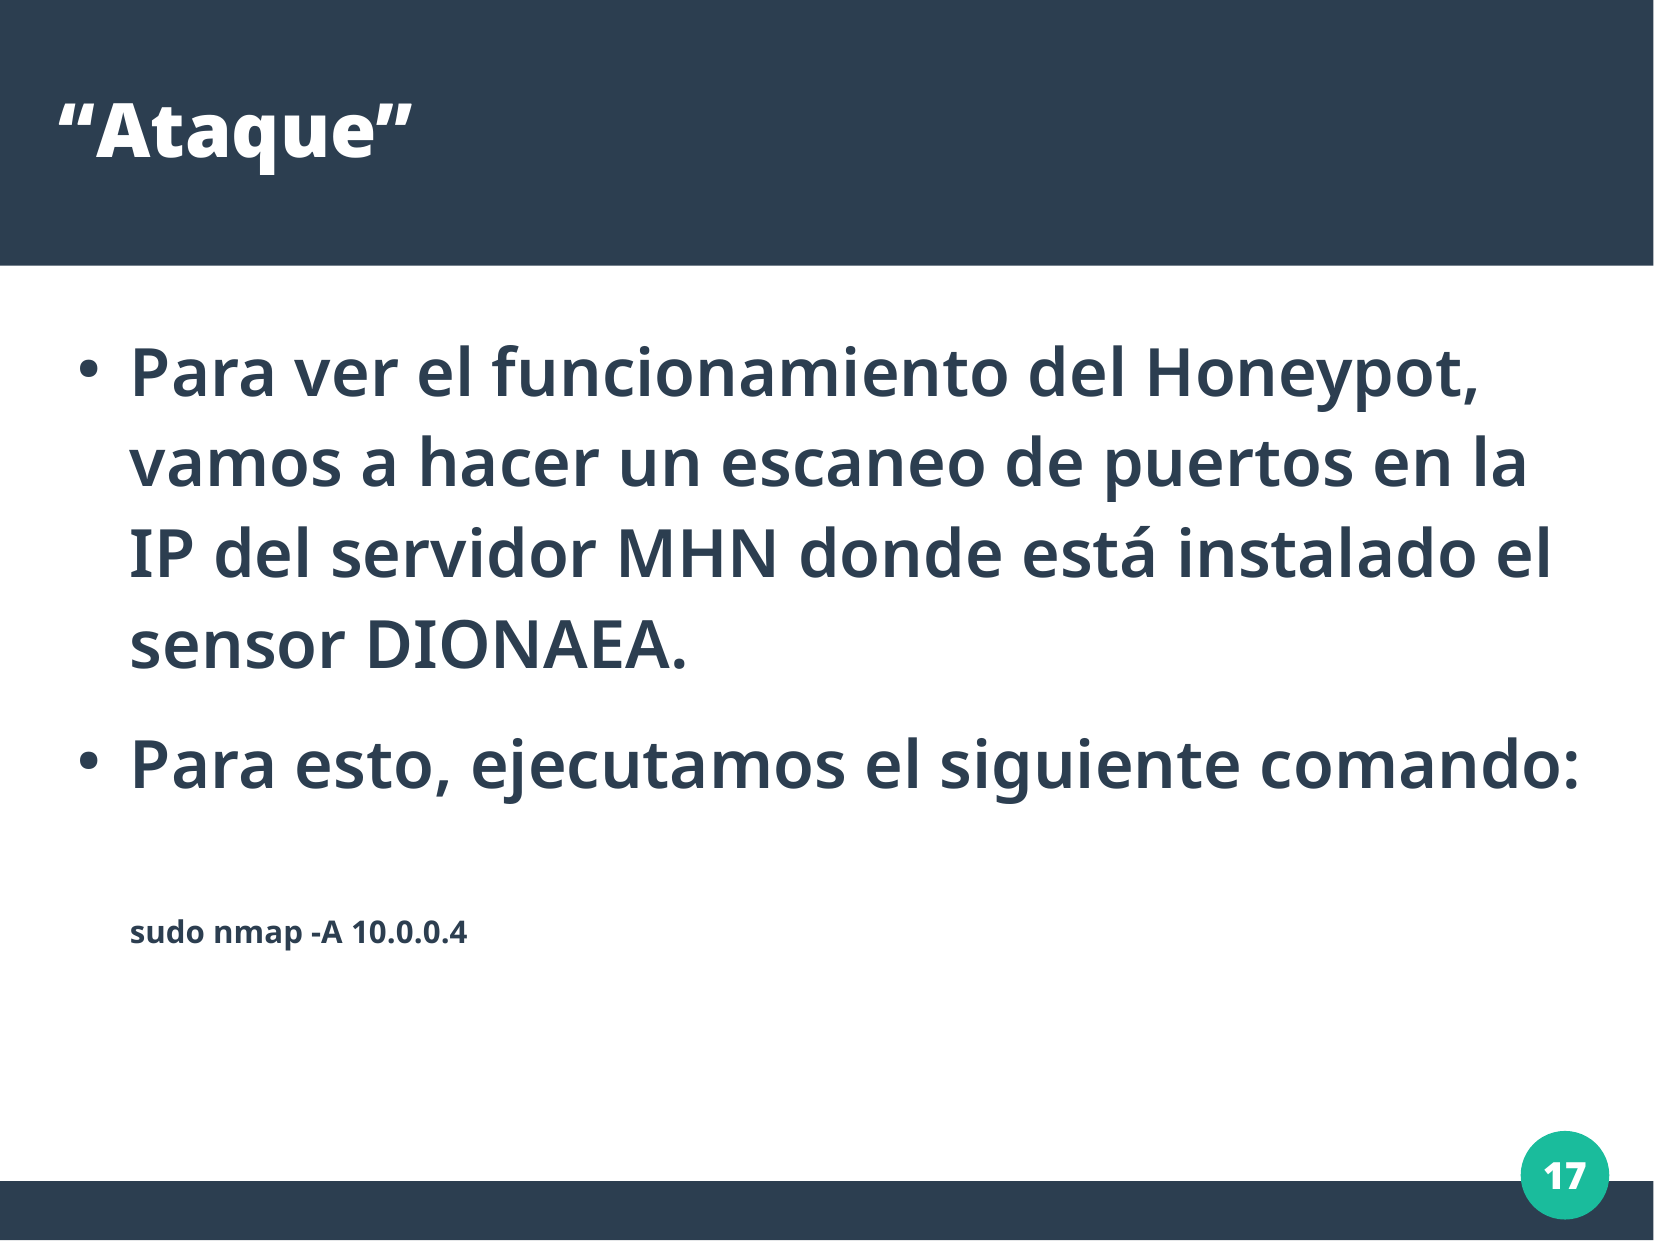

# “Ataque”
Para ver el funcionamiento del Honeypot, vamos a hacer un escaneo de puertos en la IP del servidor MHN donde está instalado el sensor DIONAEA.
Para esto, ejecutamos el siguiente comando:
sudo nmap -A 10.0.0.4
17